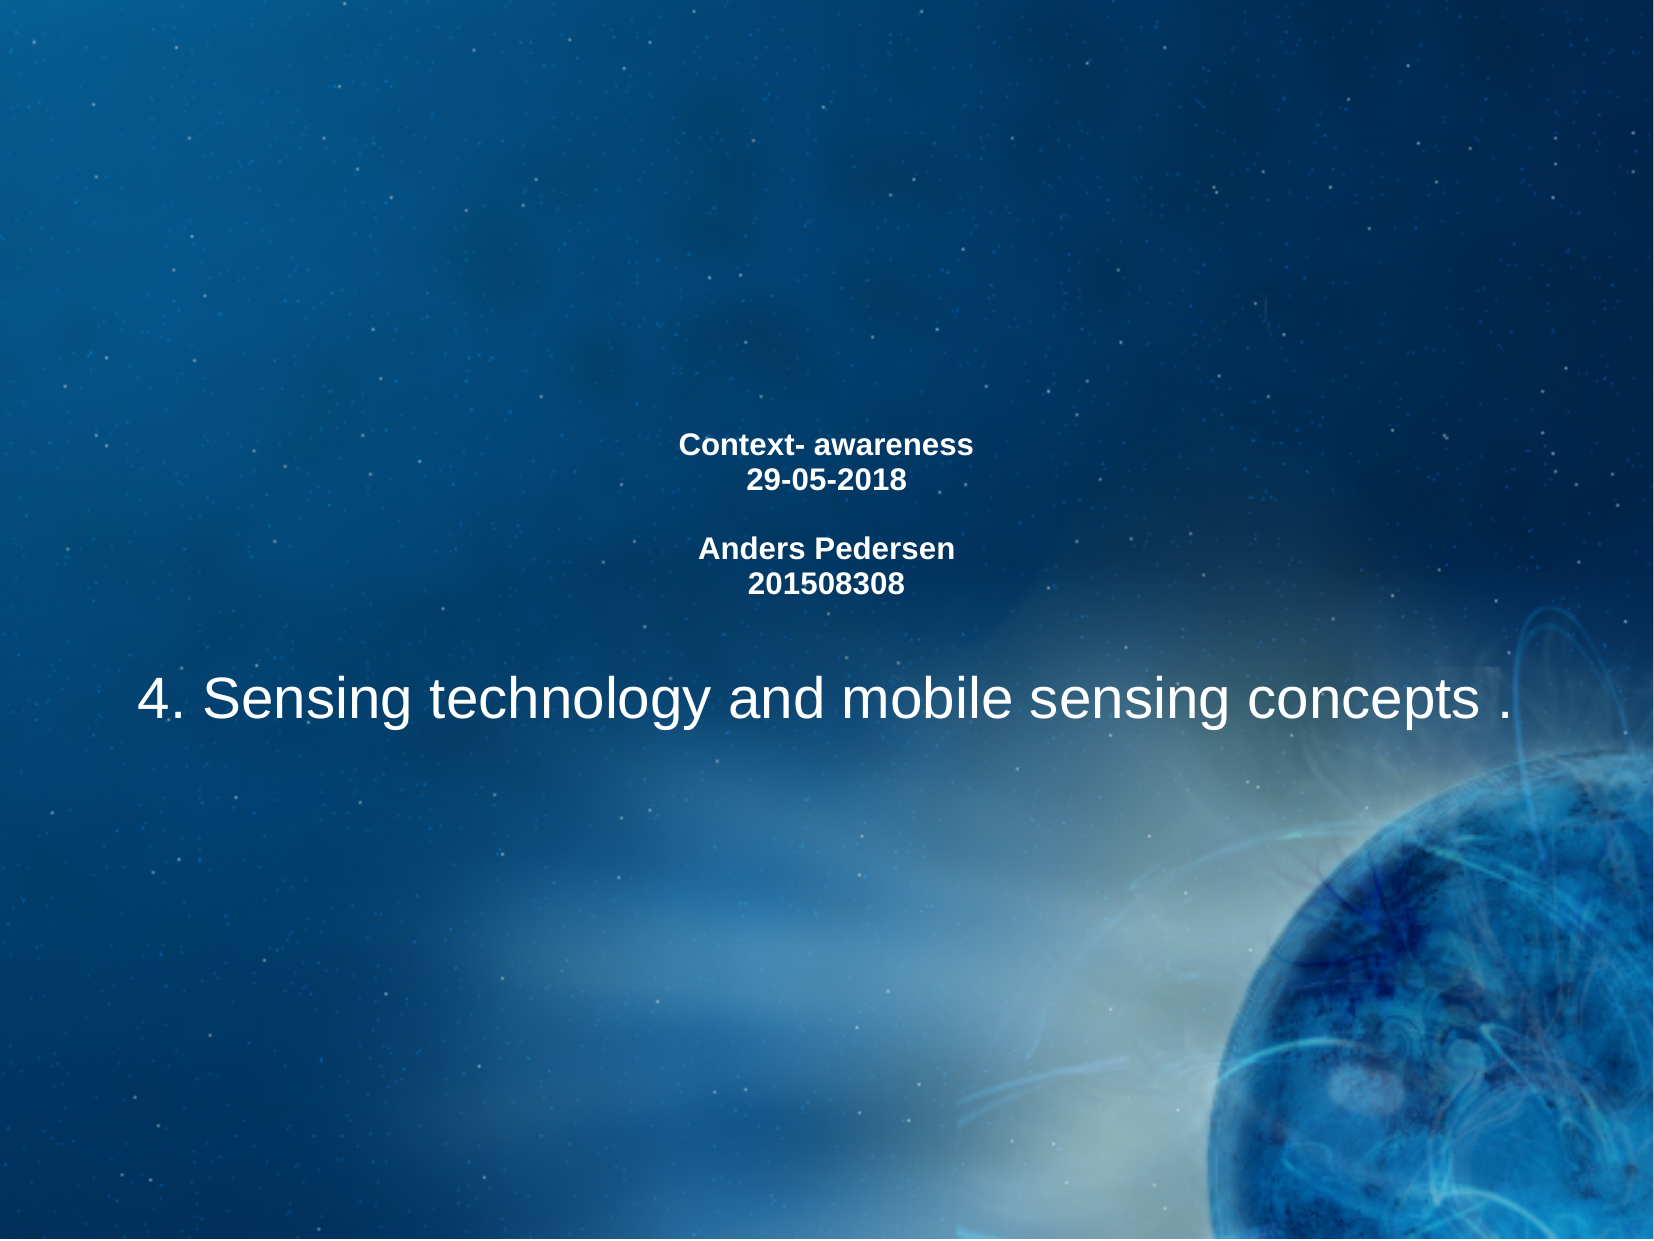

# Context- awareness 29-05-2018 Anders Pedersen 201508308 4. Sensing technology and mobile sensing concepts .